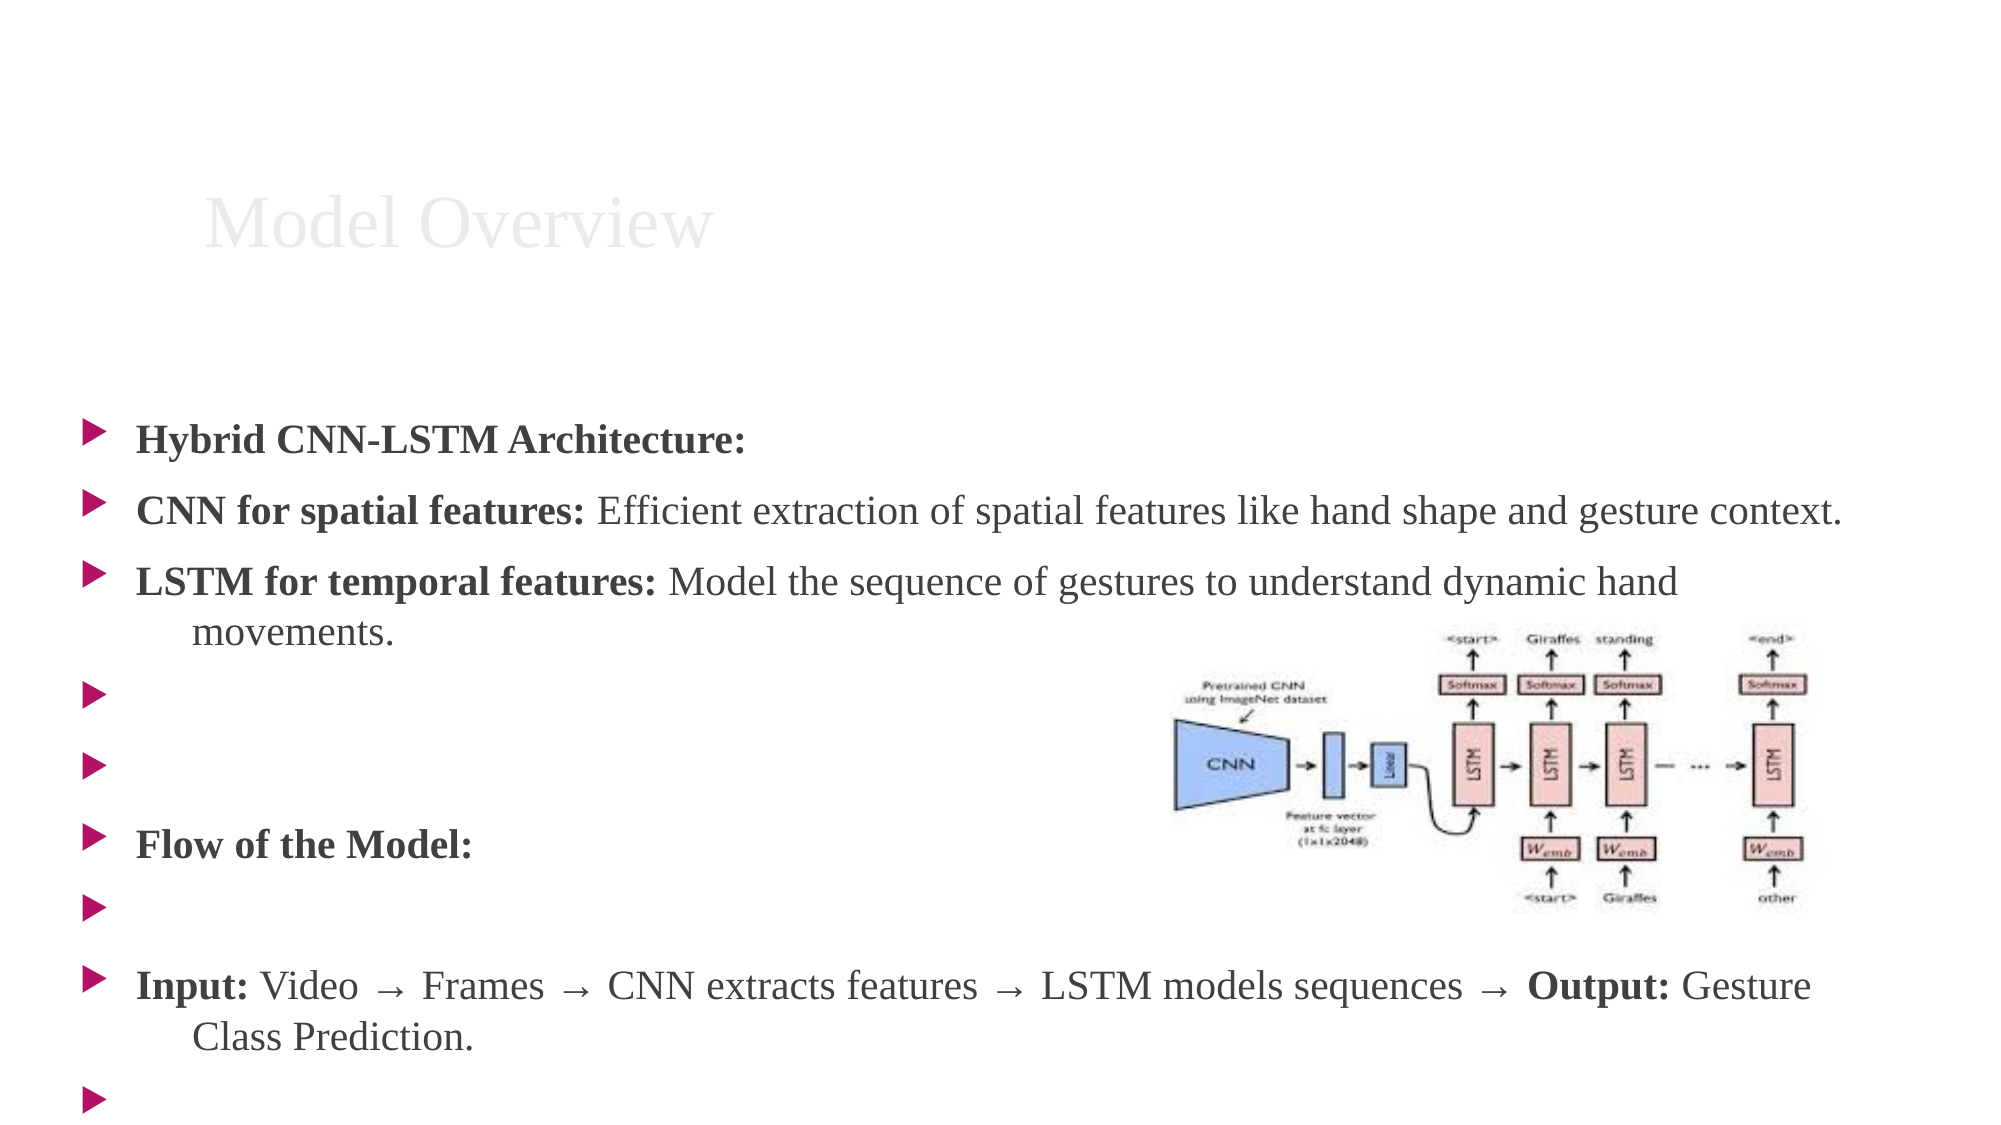

# Model Overview
Hybrid CNN-LSTM Architecture:
CNN for spatial features: Efficient extraction of spatial features like hand shape and gesture context.
LSTM for temporal features: Model the sequence of gestures to understand dynamic hand movements.
Flow of the Model:
Input: Video → Frames → CNN extracts features → LSTM models sequences → Output: Gesture Class Prediction.